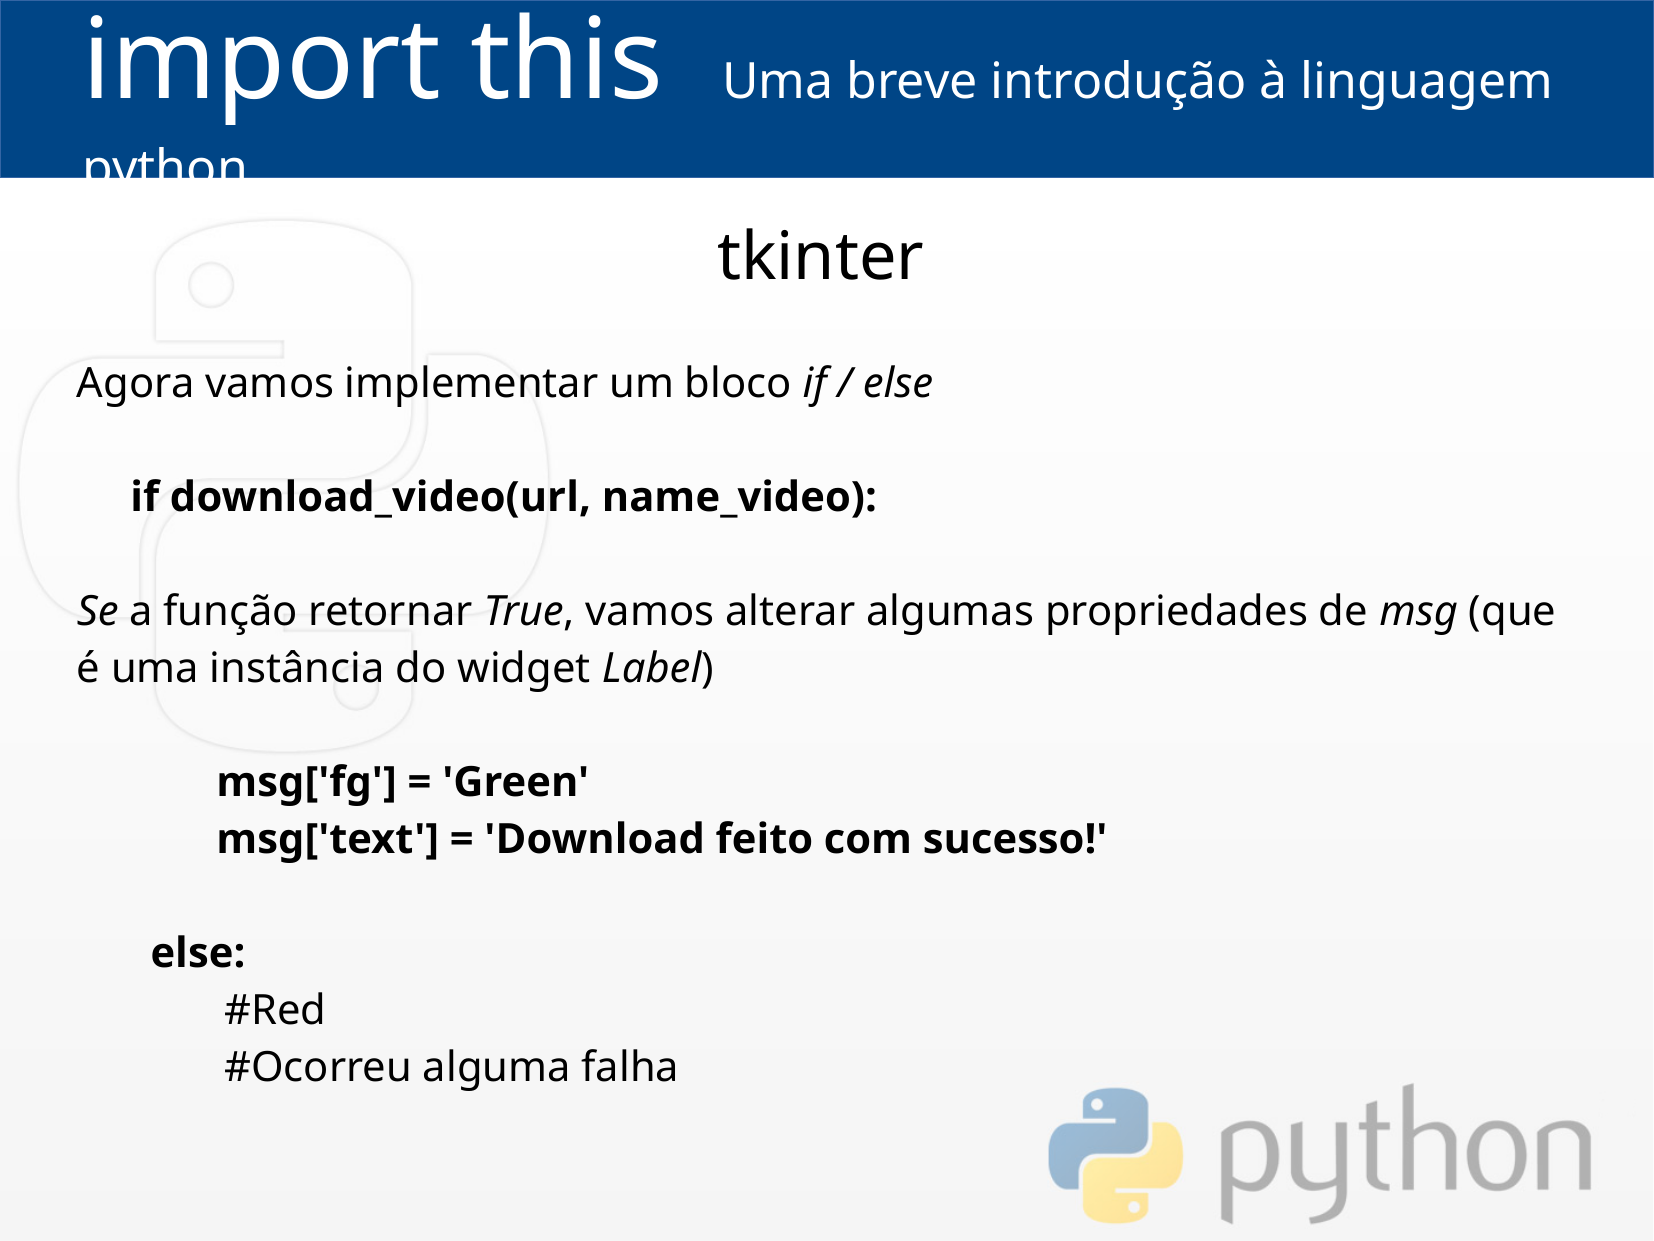

import this Uma breve introdução à linguagem python
tkinter
# Agora vamos implementar um bloco if / else
 if download_video(url, name_video):
Se a função retornar True, vamos alterar algumas propriedades de msg (que é uma instância do widget Label)
 msg['fg'] = 'Green'
 msg['text'] = 'Download feito com sucesso!'
	else:
		#Red
		#Ocorreu alguma falha